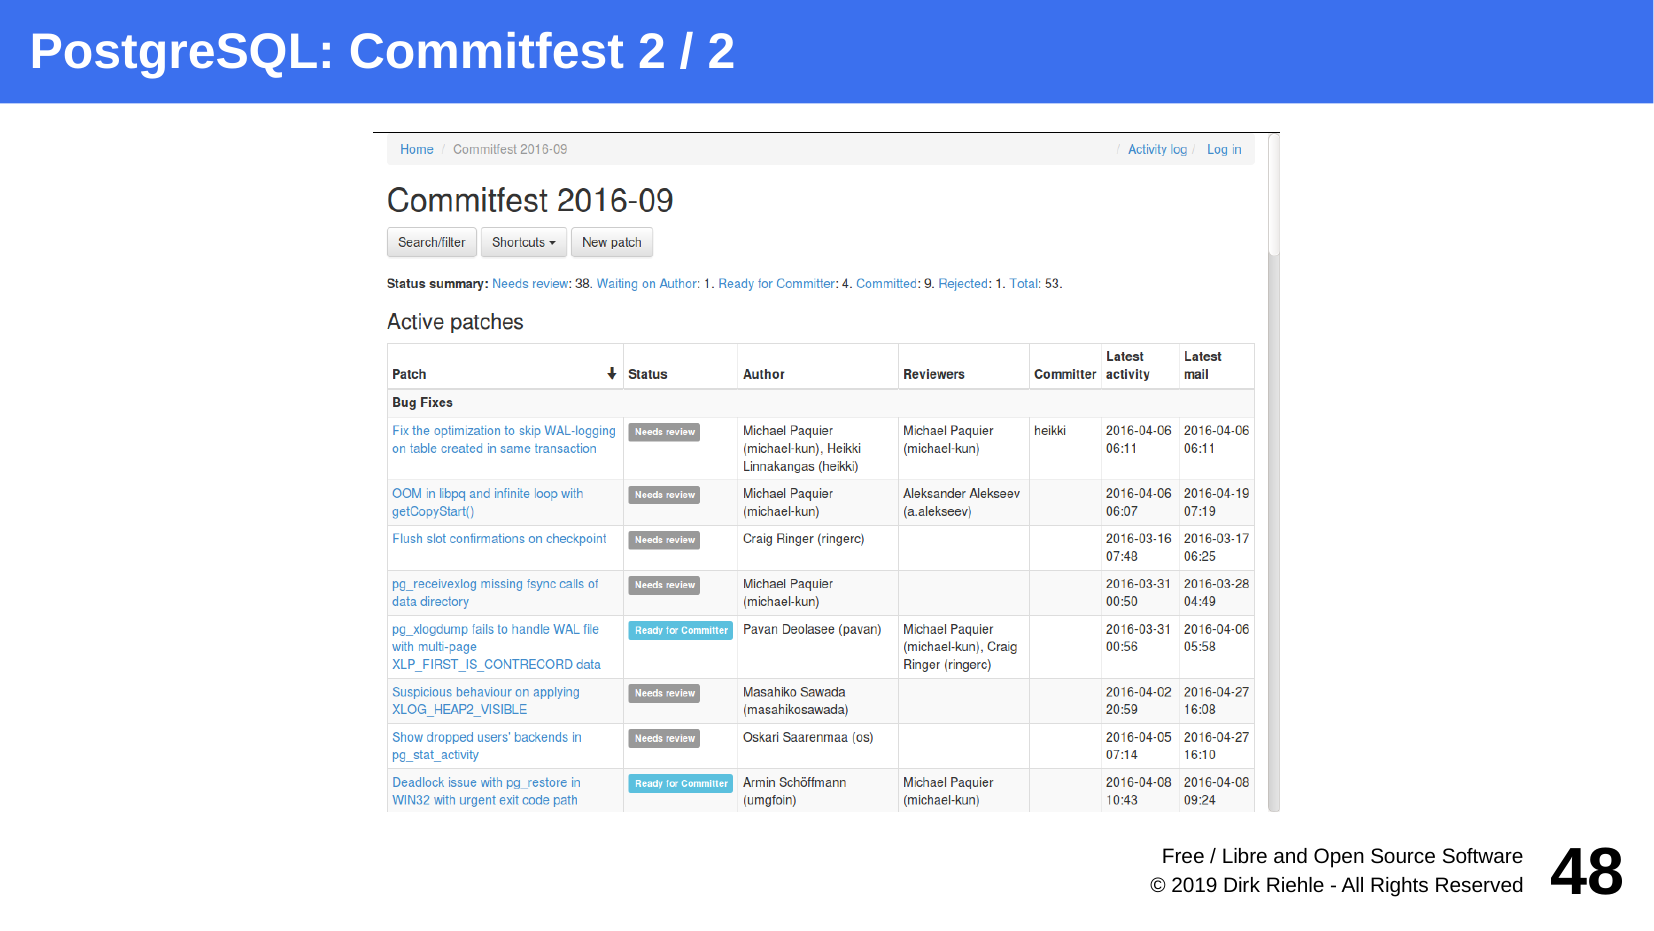

# PostgreSQL: Commitfest 2 / 2
Free / Libre and Open Source Software
48
© 2019 Dirk Riehle - All Rights Reserved